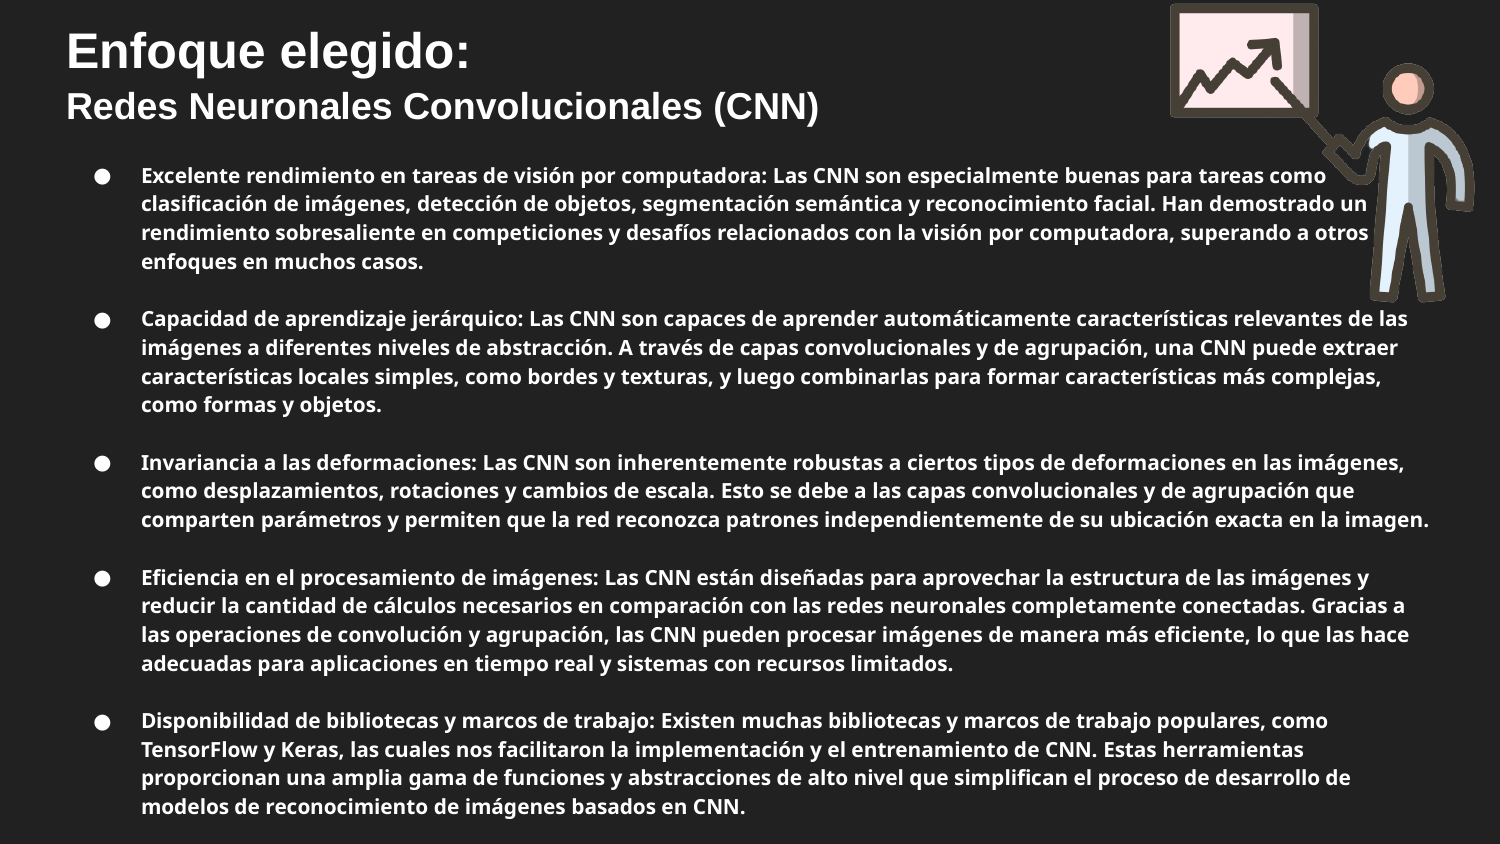

Enfoque elegido:
Redes Neuronales Convolucionales (CNN)
Excelente rendimiento en tareas de visión por computadora: Las CNN son especialmente buenas para tareas como clasificación de imágenes, detección de objetos, segmentación semántica y reconocimiento facial. Han demostrado un rendimiento sobresaliente en competiciones y desafíos relacionados con la visión por computadora, superando a otros enfoques en muchos casos.
Capacidad de aprendizaje jerárquico: Las CNN son capaces de aprender automáticamente características relevantes de las imágenes a diferentes niveles de abstracción. A través de capas convolucionales y de agrupación, una CNN puede extraer características locales simples, como bordes y texturas, y luego combinarlas para formar características más complejas, como formas y objetos.
Invariancia a las deformaciones: Las CNN son inherentemente robustas a ciertos tipos de deformaciones en las imágenes, como desplazamientos, rotaciones y cambios de escala. Esto se debe a las capas convolucionales y de agrupación que comparten parámetros y permiten que la red reconozca patrones independientemente de su ubicación exacta en la imagen.
Eficiencia en el procesamiento de imágenes: Las CNN están diseñadas para aprovechar la estructura de las imágenes y reducir la cantidad de cálculos necesarios en comparación con las redes neuronales completamente conectadas. Gracias a las operaciones de convolución y agrupación, las CNN pueden procesar imágenes de manera más eficiente, lo que las hace adecuadas para aplicaciones en tiempo real y sistemas con recursos limitados.
Disponibilidad de bibliotecas y marcos de trabajo: Existen muchas bibliotecas y marcos de trabajo populares, como TensorFlow y Keras, las cuales nos facilitaron la implementación y el entrenamiento de CNN. Estas herramientas proporcionan una amplia gama de funciones y abstracciones de alto nivel que simplifican el proceso de desarrollo de modelos de reconocimiento de imágenes basados en CNN.